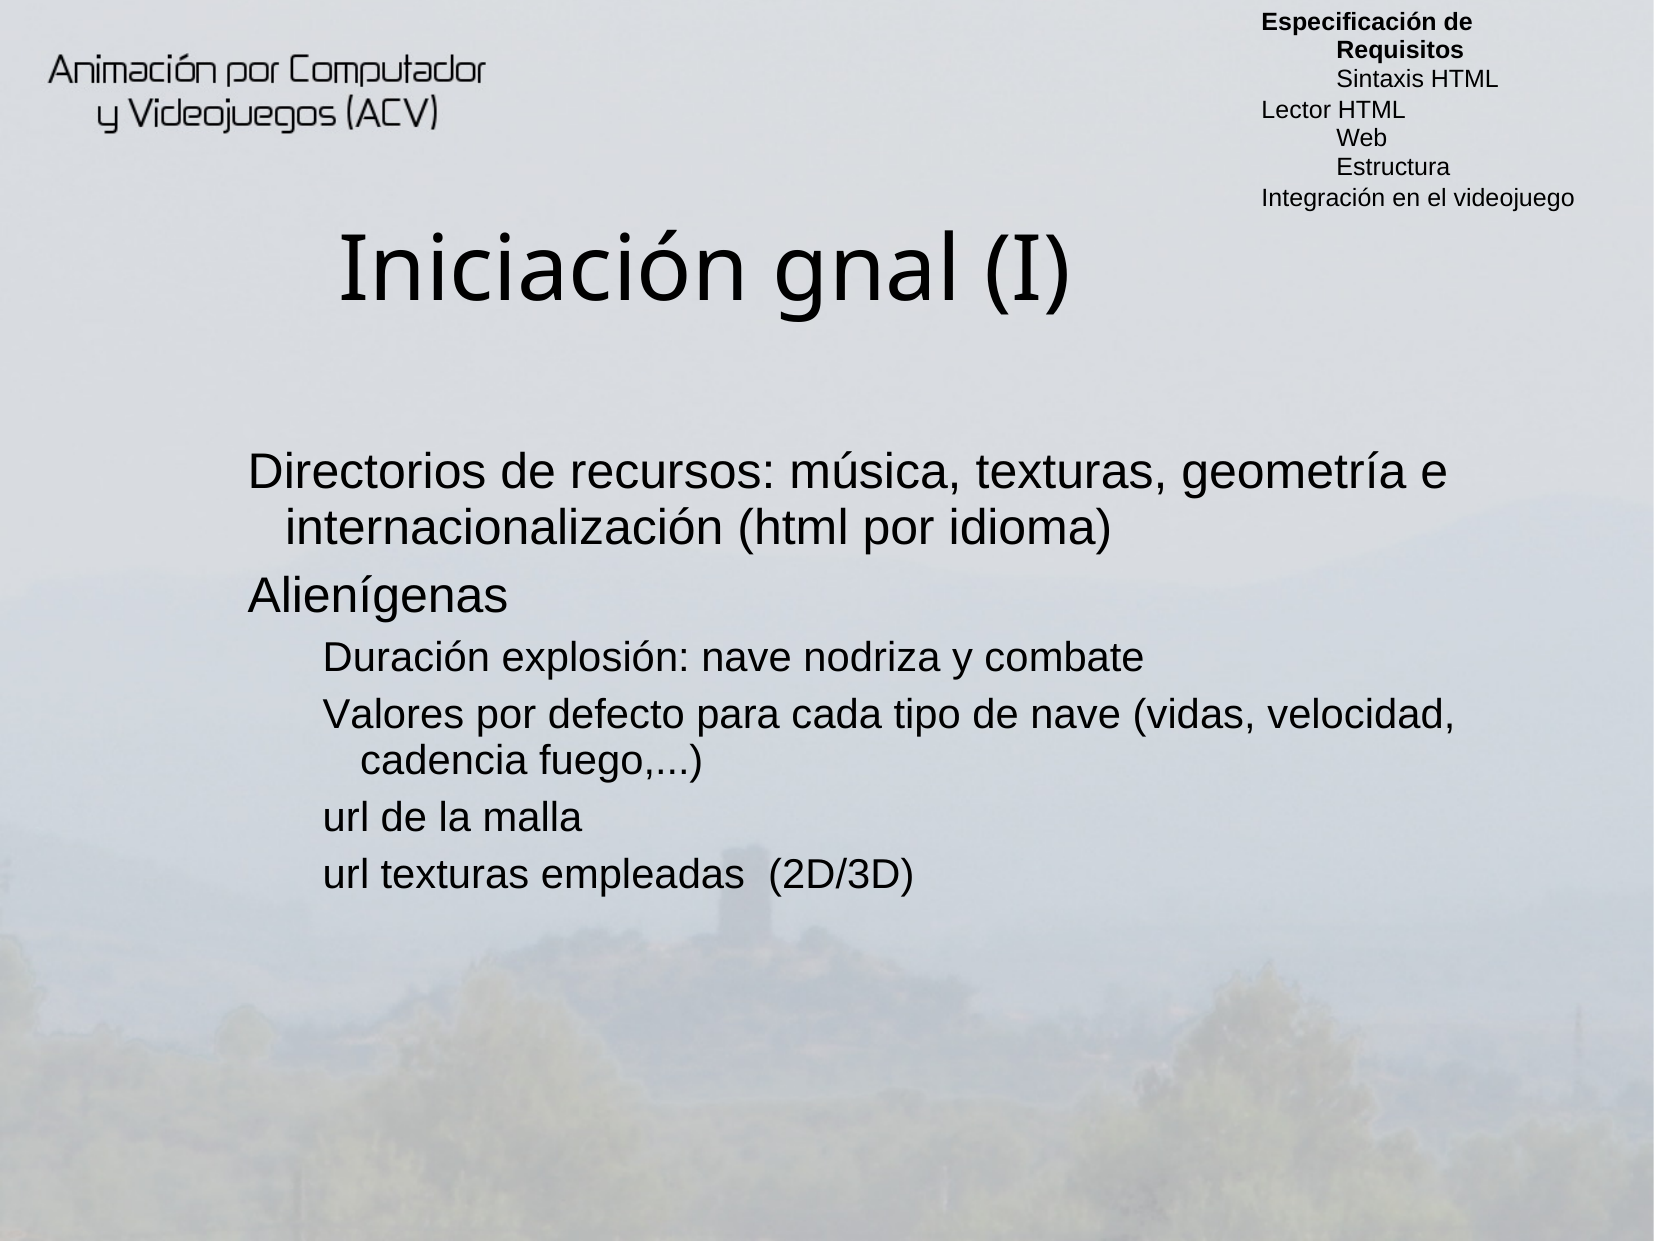

Especificación de
Requisitos
Sintaxis HTML
Lector HTML
Web
Estructura
Integración en el videojuego
Iniciación gnal (I)
# Directorios de recursos: música, texturas, geometría e internacionalización (html por idioma)
Alienígenas
Duración explosión: nave nodriza y combate
Valores por defecto para cada tipo de nave (vidas, velocidad, cadencia fuego,...)
url de la malla
url texturas empleadas (2D/3D)